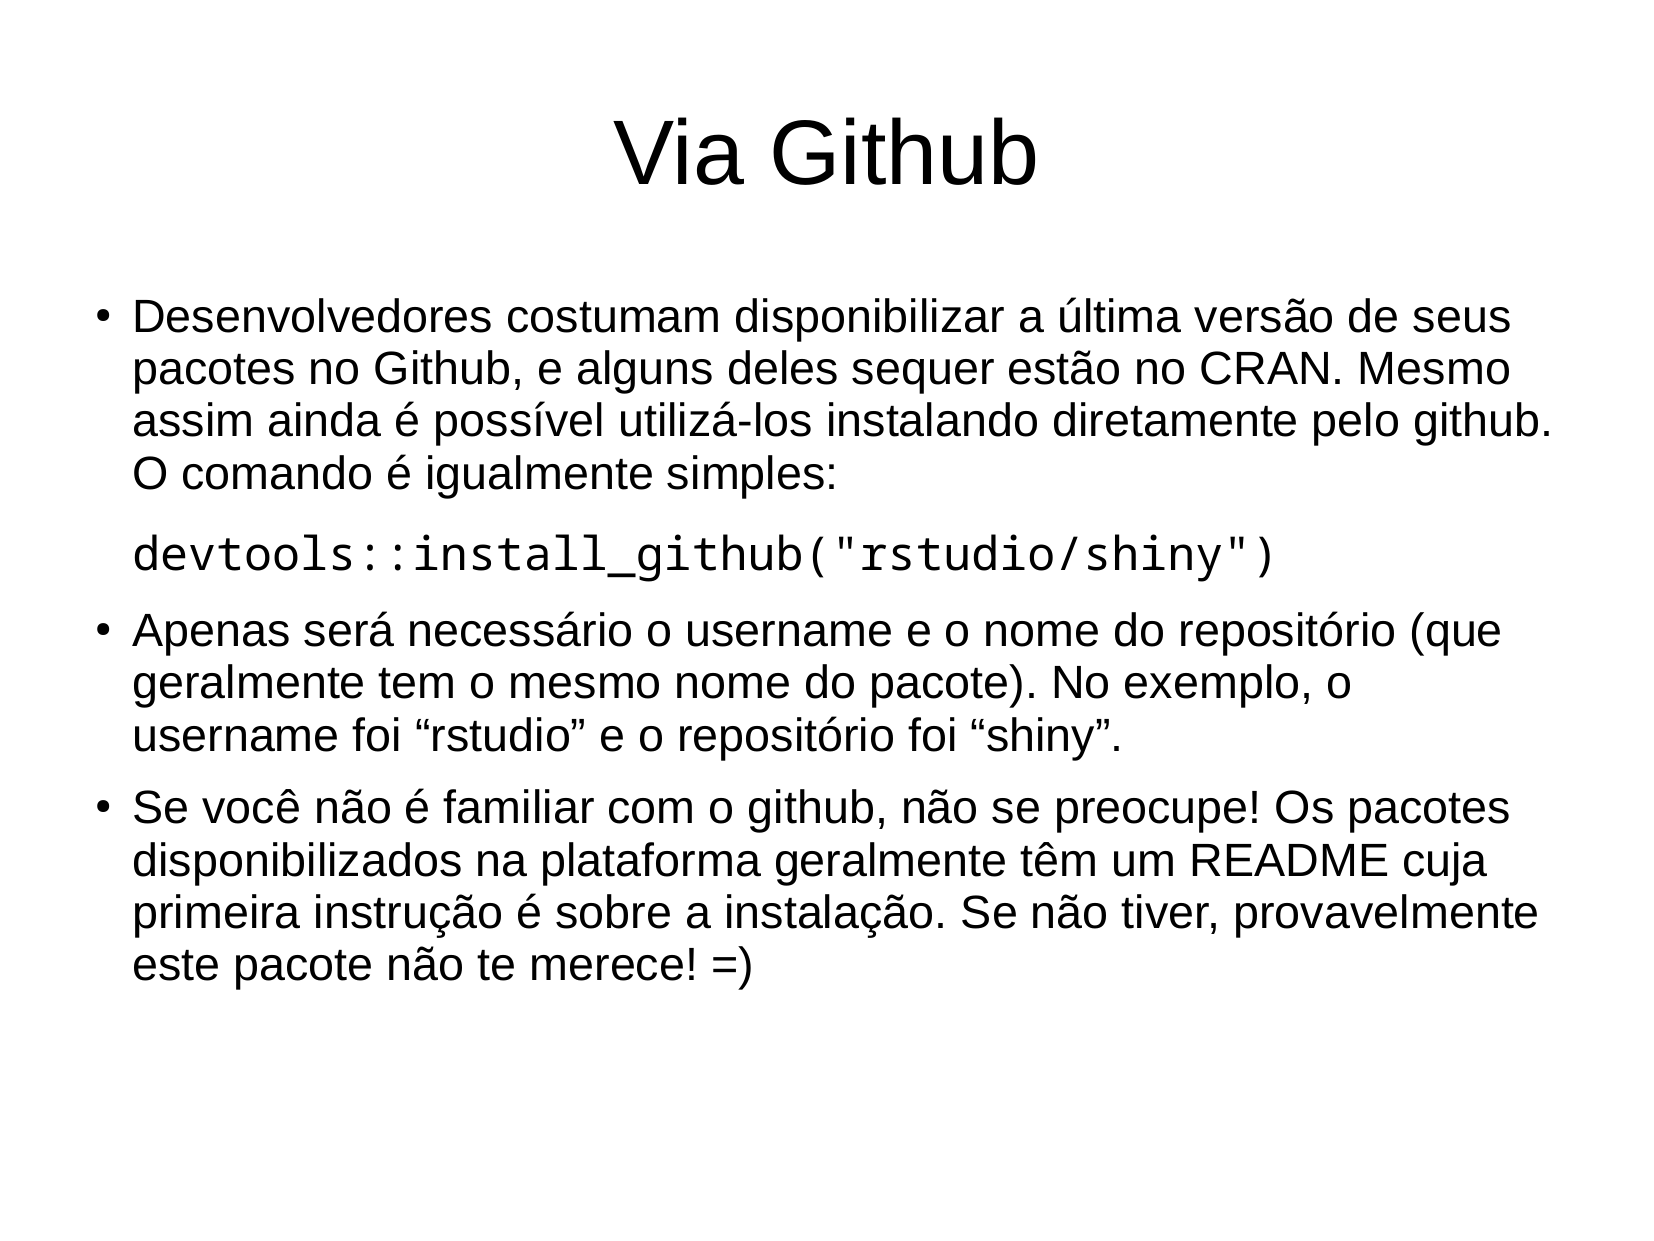

# Via Github
Desenvolvedores costumam disponibilizar a última versão de seus pacotes no Github, e alguns deles sequer estão no CRAN. Mesmo assim ainda é possível utilizá-los instalando diretamente pelo github. O comando é igualmente simples:
devtools::install_github("rstudio/shiny")
Apenas será necessário o username e o nome do repositório (que geralmente tem o mesmo nome do pacote). No exemplo, o username foi “rstudio” e o repositório foi “shiny”.
Se você não é familiar com o github, não se preocupe! Os pacotes disponibilizados na plataforma geralmente têm um README cuja primeira instrução é sobre a instalação. Se não tiver, provavelmente este pacote não te merece! =)